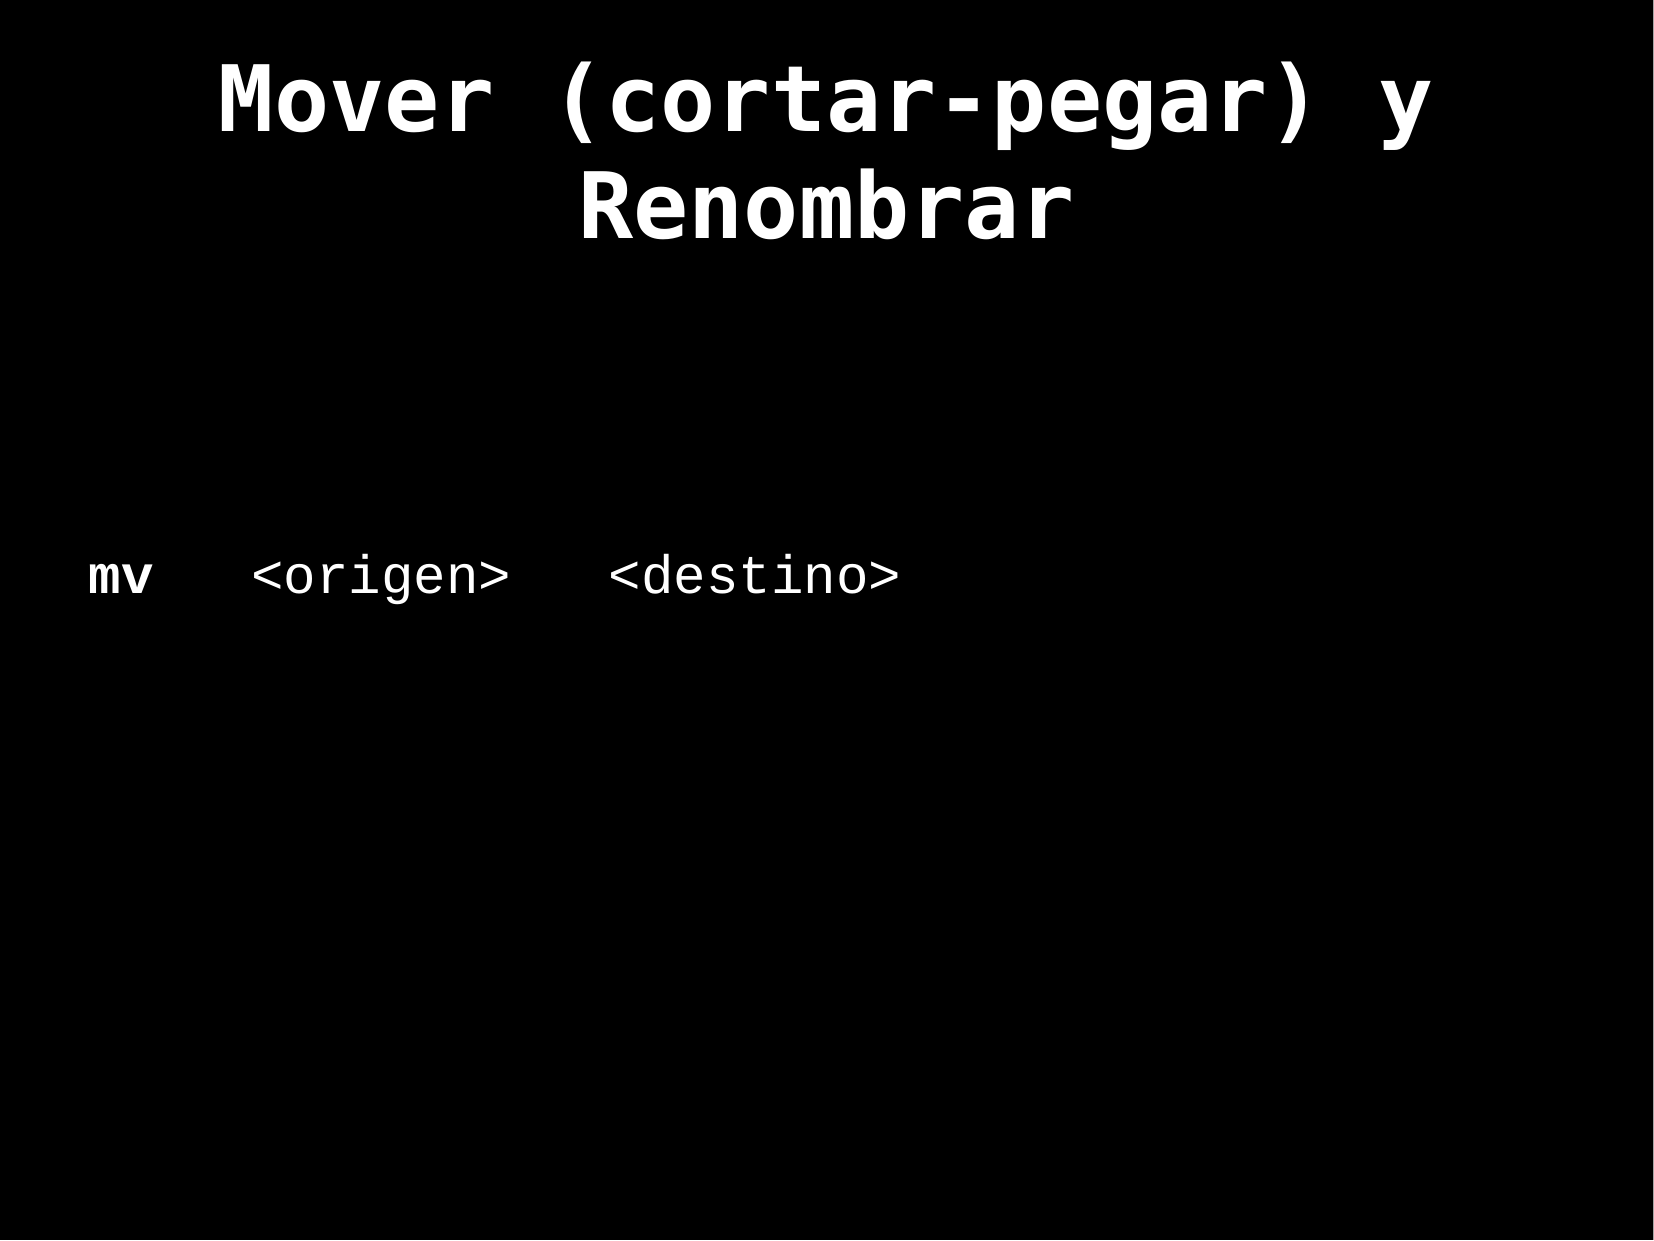

# Mover (cortar-pegar) y Renombrar
mv <origen> <destino>